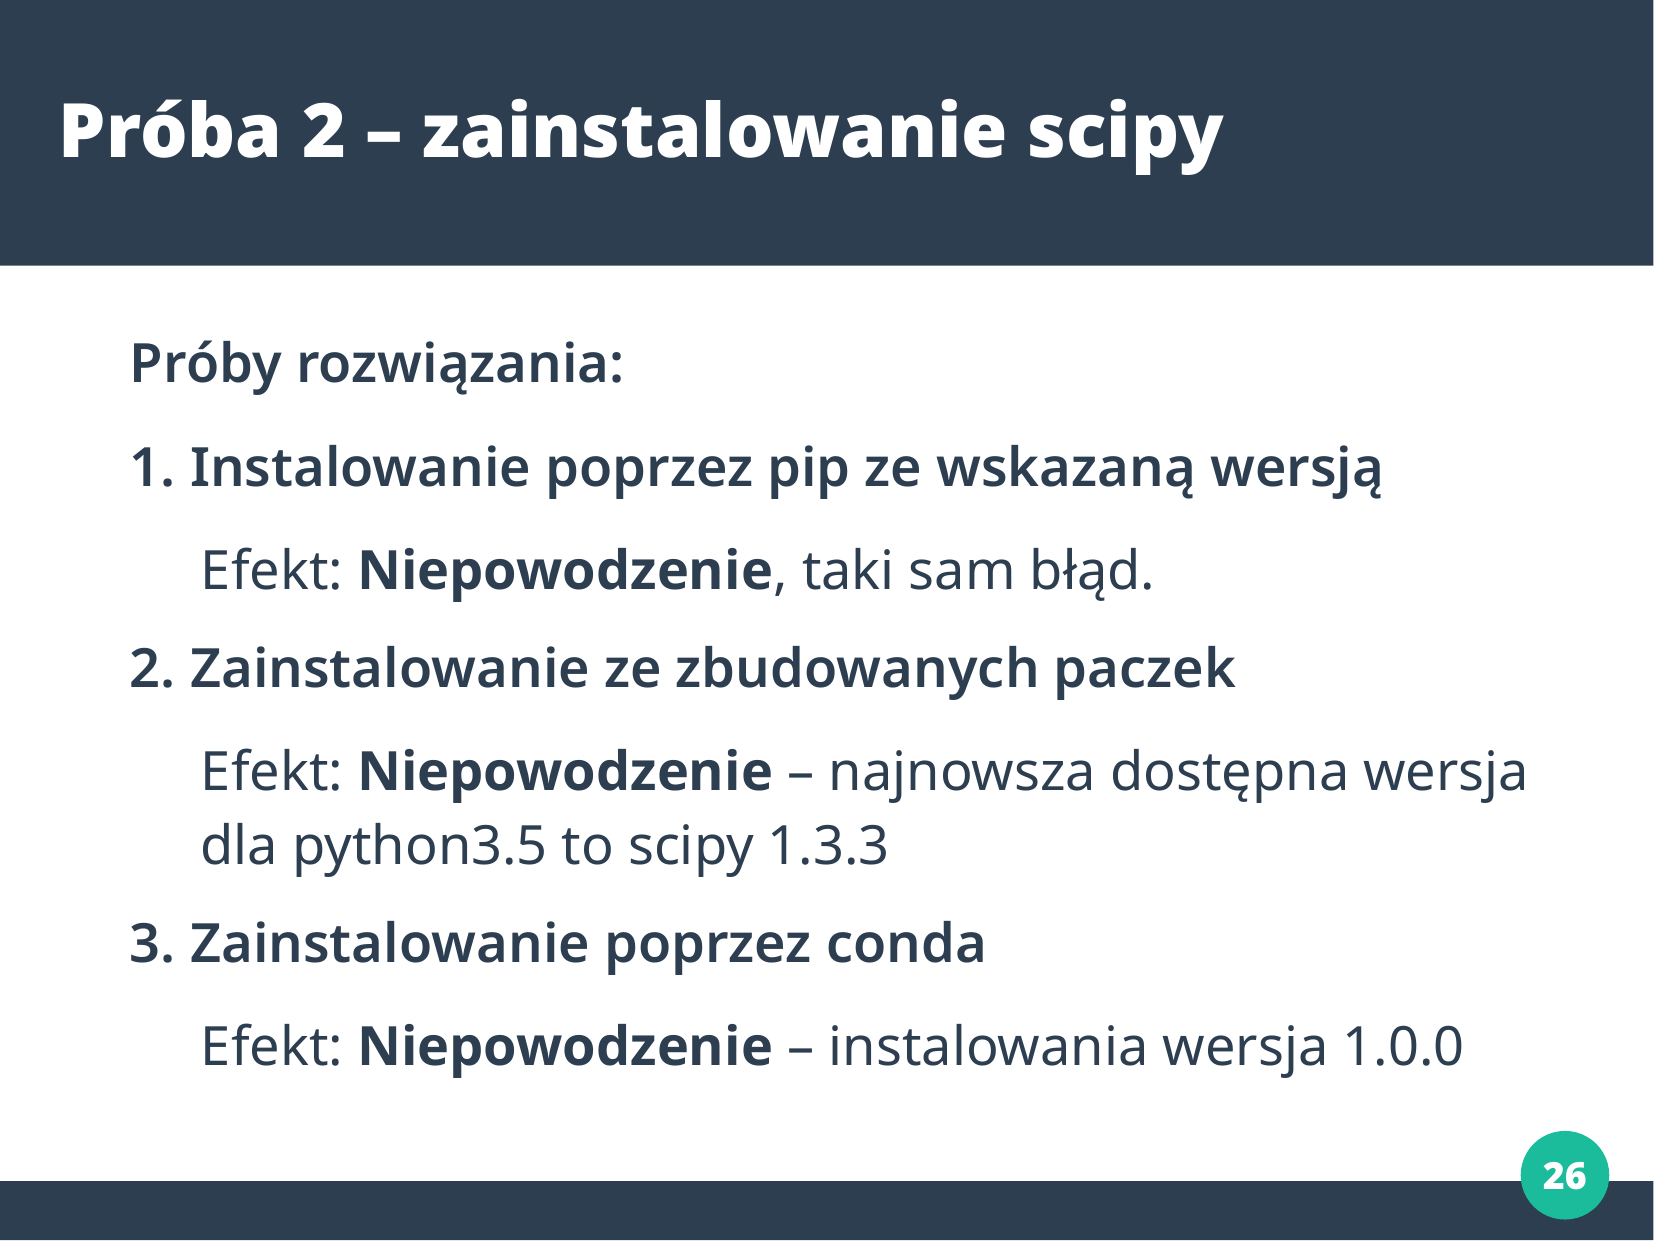

# Próba 2 – zainstalowanie scipy
Próby rozwiązania:
1. Instalowanie poprzez pip ze wskazaną wersją
Efekt: Niepowodzenie, taki sam błąd.
2. Zainstalowanie ze zbudowanych paczek
Efekt: Niepowodzenie – najnowsza dostępna wersja dla python3.5 to scipy 1.3.3
3. Zainstalowanie poprzez conda
Efekt: Niepowodzenie – instalowania wersja 1.0.0
26